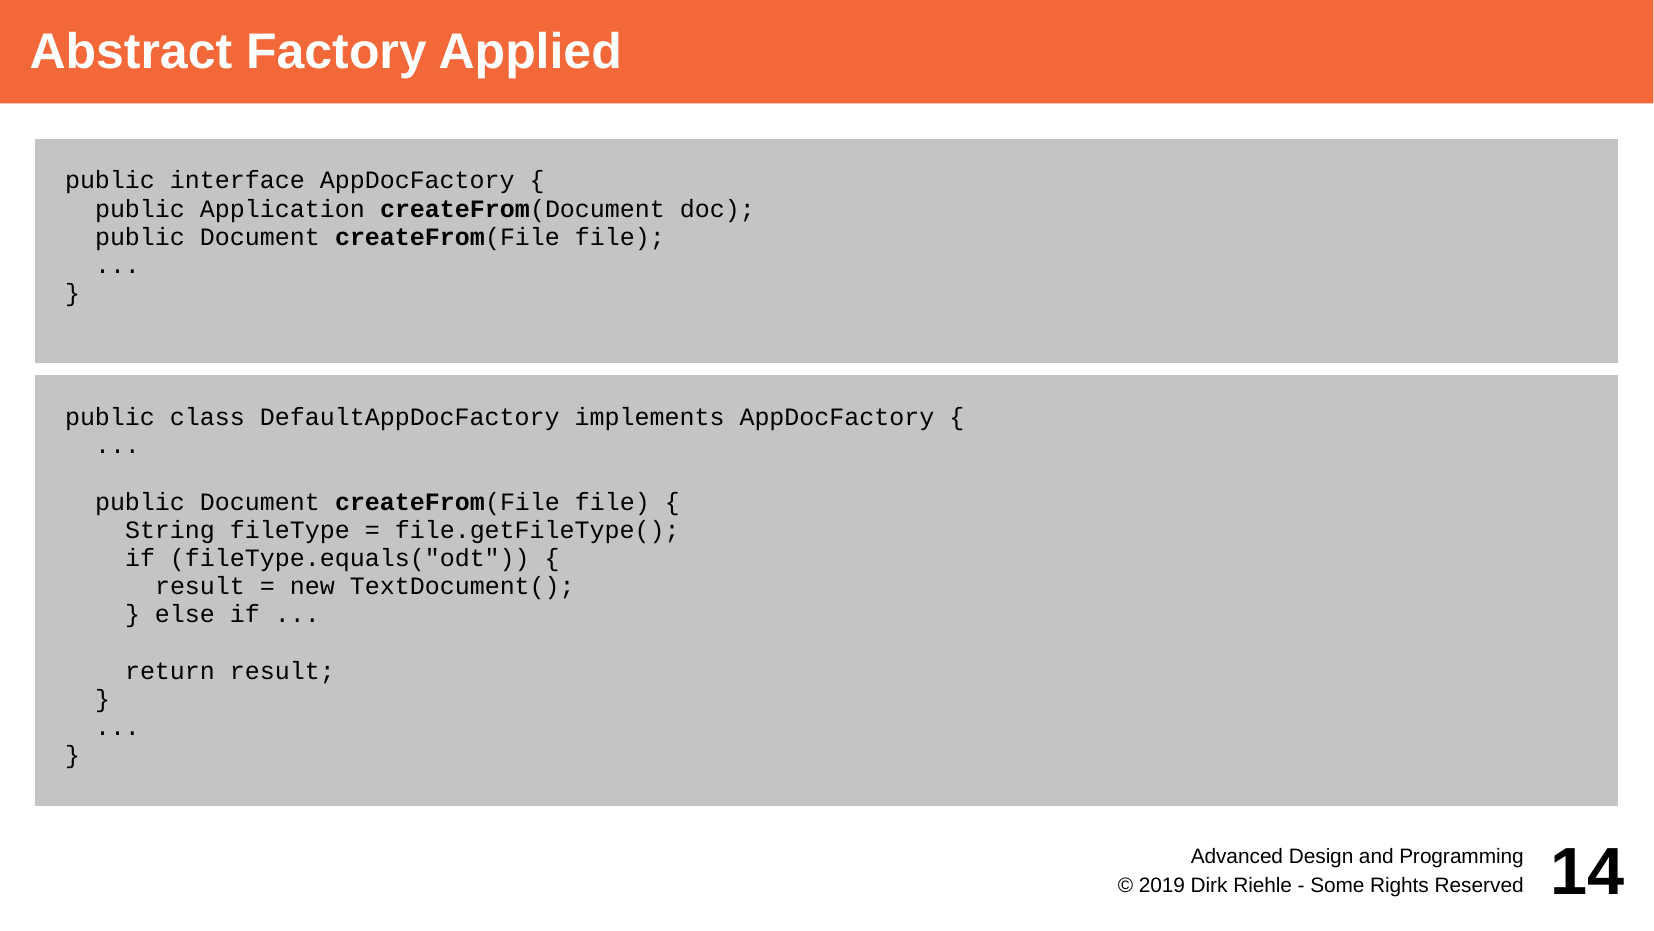

# Abstract Factory Applied
public interface AppDocFactory {
 public Application createFrom(Document doc);
 public Document createFrom(File file);
 ...
}
public class DefaultAppDocFactory implements AppDocFactory {
 ...
 public Document createFrom(File file) {
 String fileType = file.getFileType();
 if (fileType.equals("odt")) {
 result = new TextDocument();
 } else if ...
 return result;
 }
 ...
}
Advanced Design and Programming
14
© 2019 Dirk Riehle - Some Rights Reserved